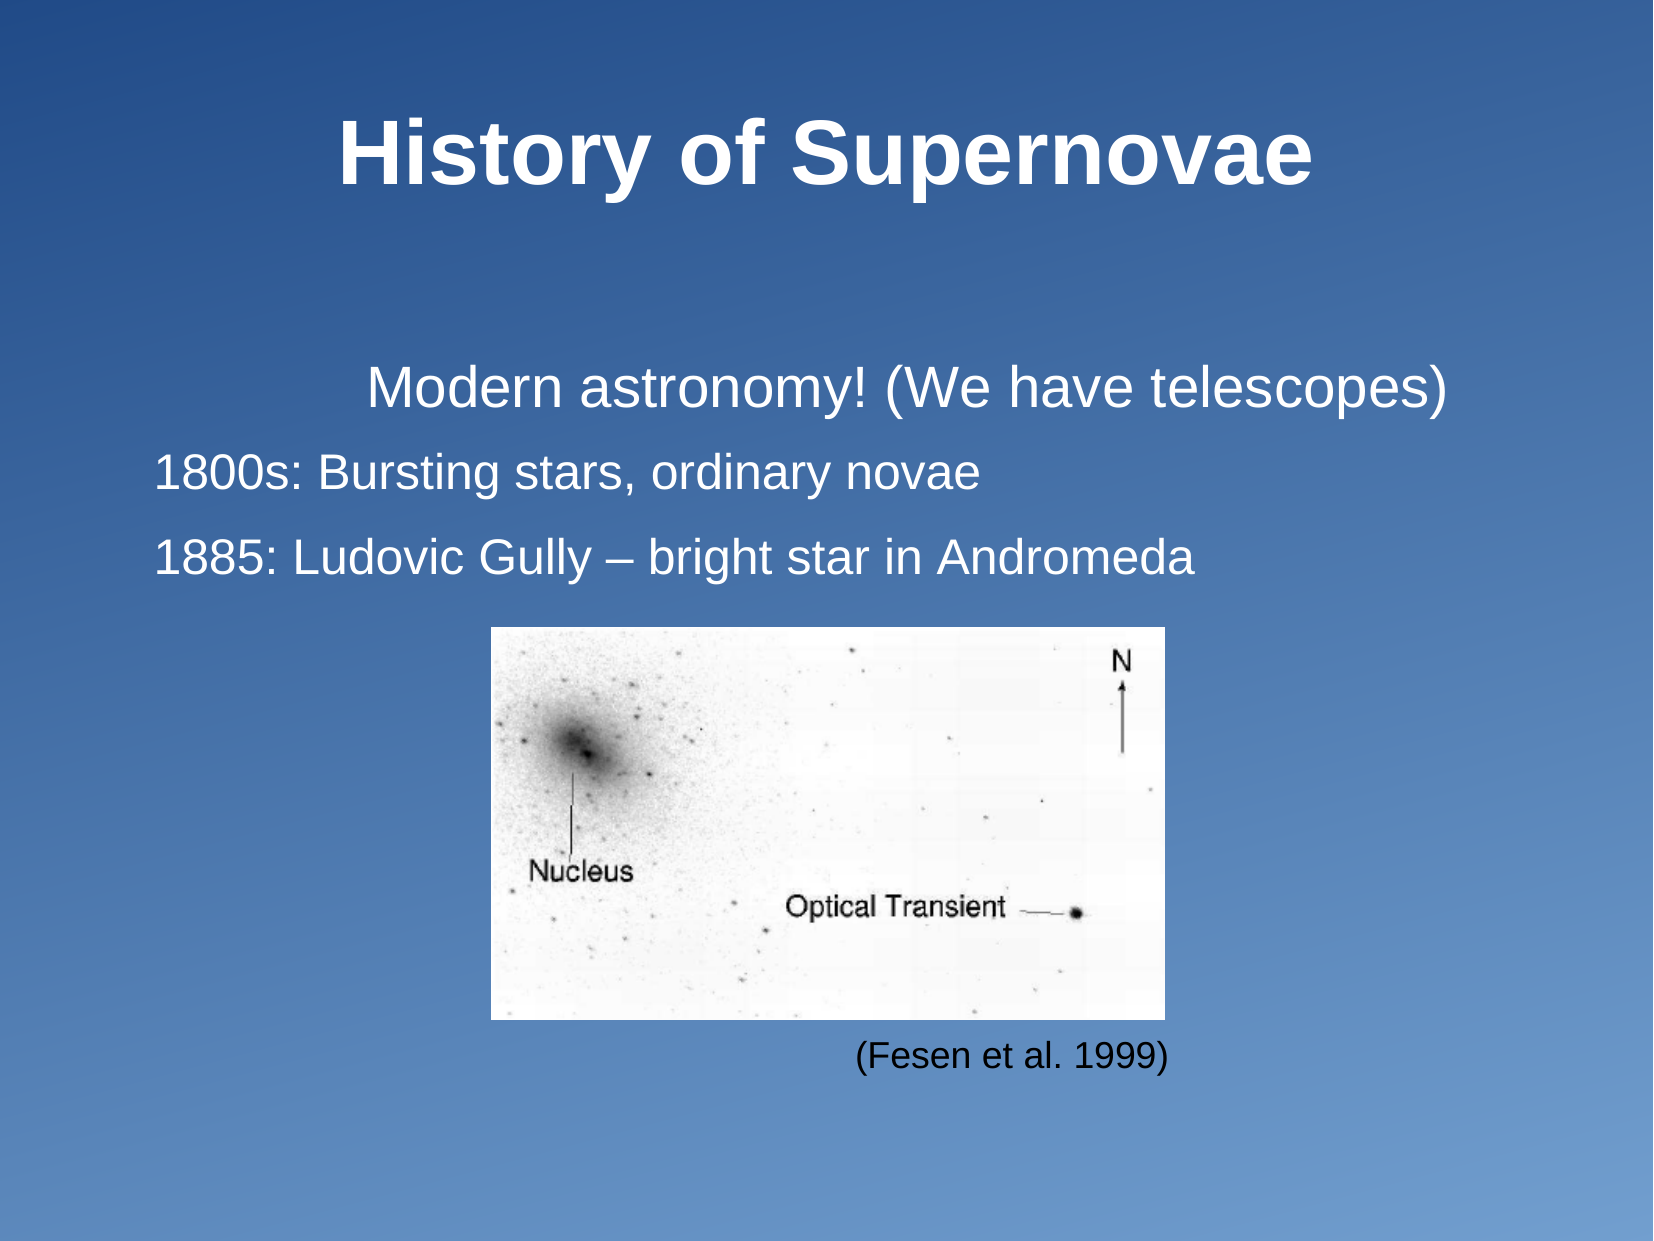

# History of Supernovae
Modern astronomy! (We have telescopes)
1800s: Bursting stars, ordinary novae
1885: Ludovic Gully – bright star in Andromeda
(Fesen et al. 1999)